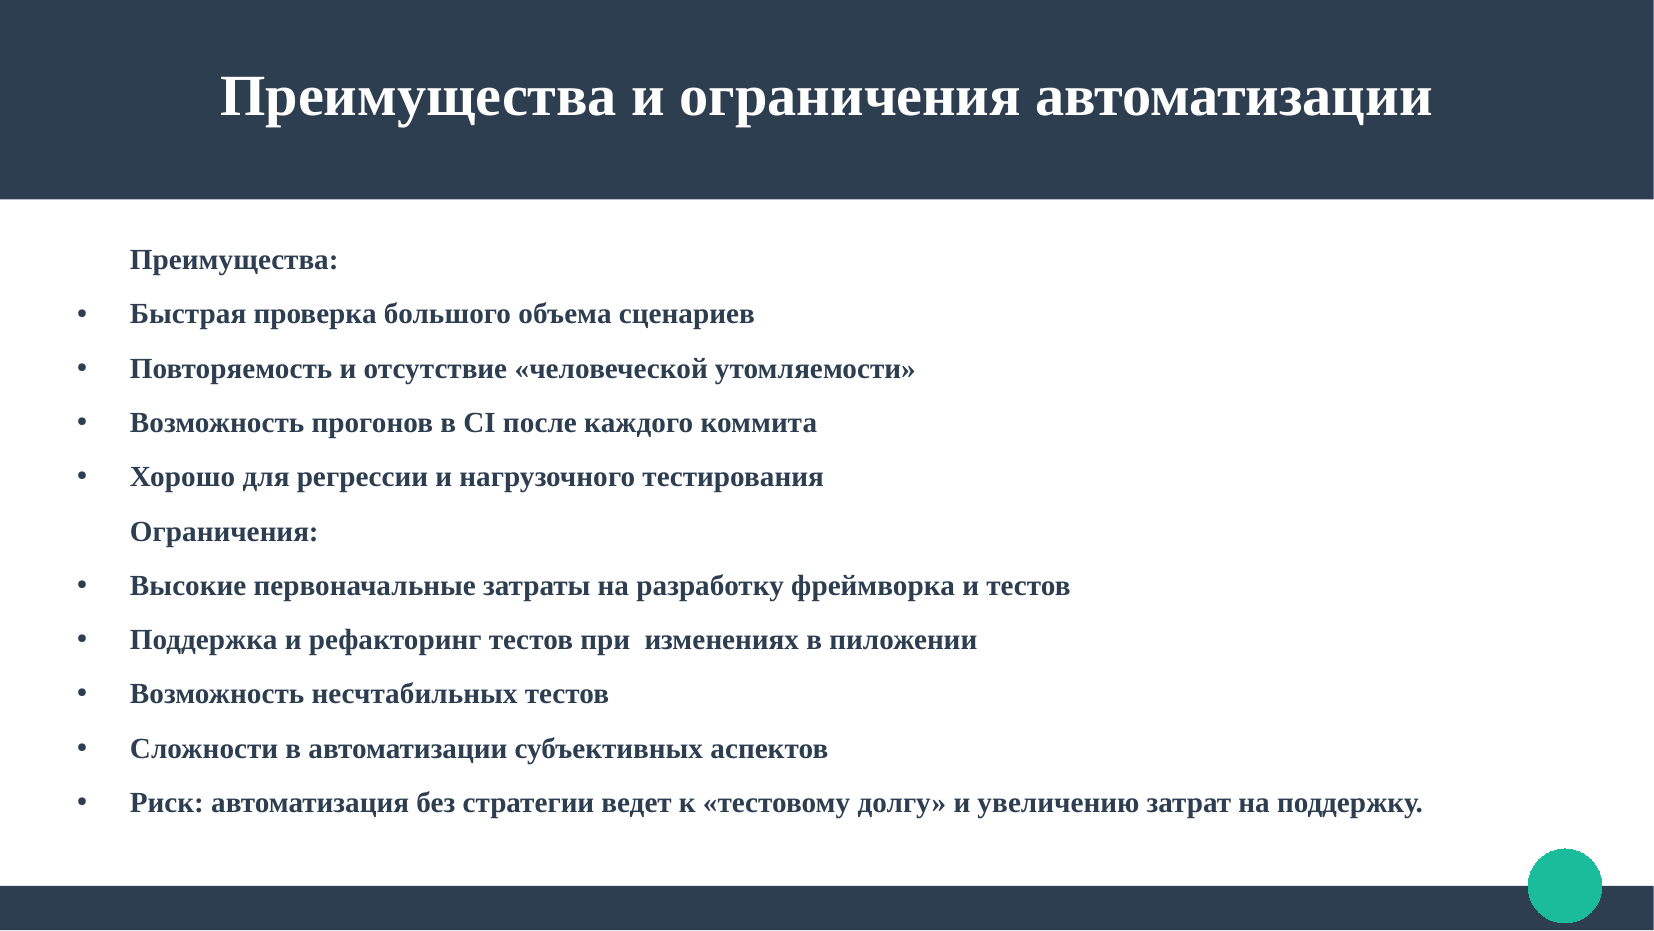

# Преимущества и ограничения автоматизации
Преимущества:
Быстрая проверка большого объема сценариев
Повторяемость и отсутствие «человеческой утомляемости»
Возможность прогонов в CI после каждого коммита
Хорошо для регрессии и нагрузочного тестирования
Ограничения:
Высокие первоначальные затраты на разработку фреймворка и тестов
Поддержка и рефакторинг тестов при изменениях в пиложении
Возможность несчтабильных тестов
Сложности в автоматизации субъективных аспектов
Риск: автоматизация без стратегии ведет к «тестовому долгу» и увеличению затрат на поддержку.